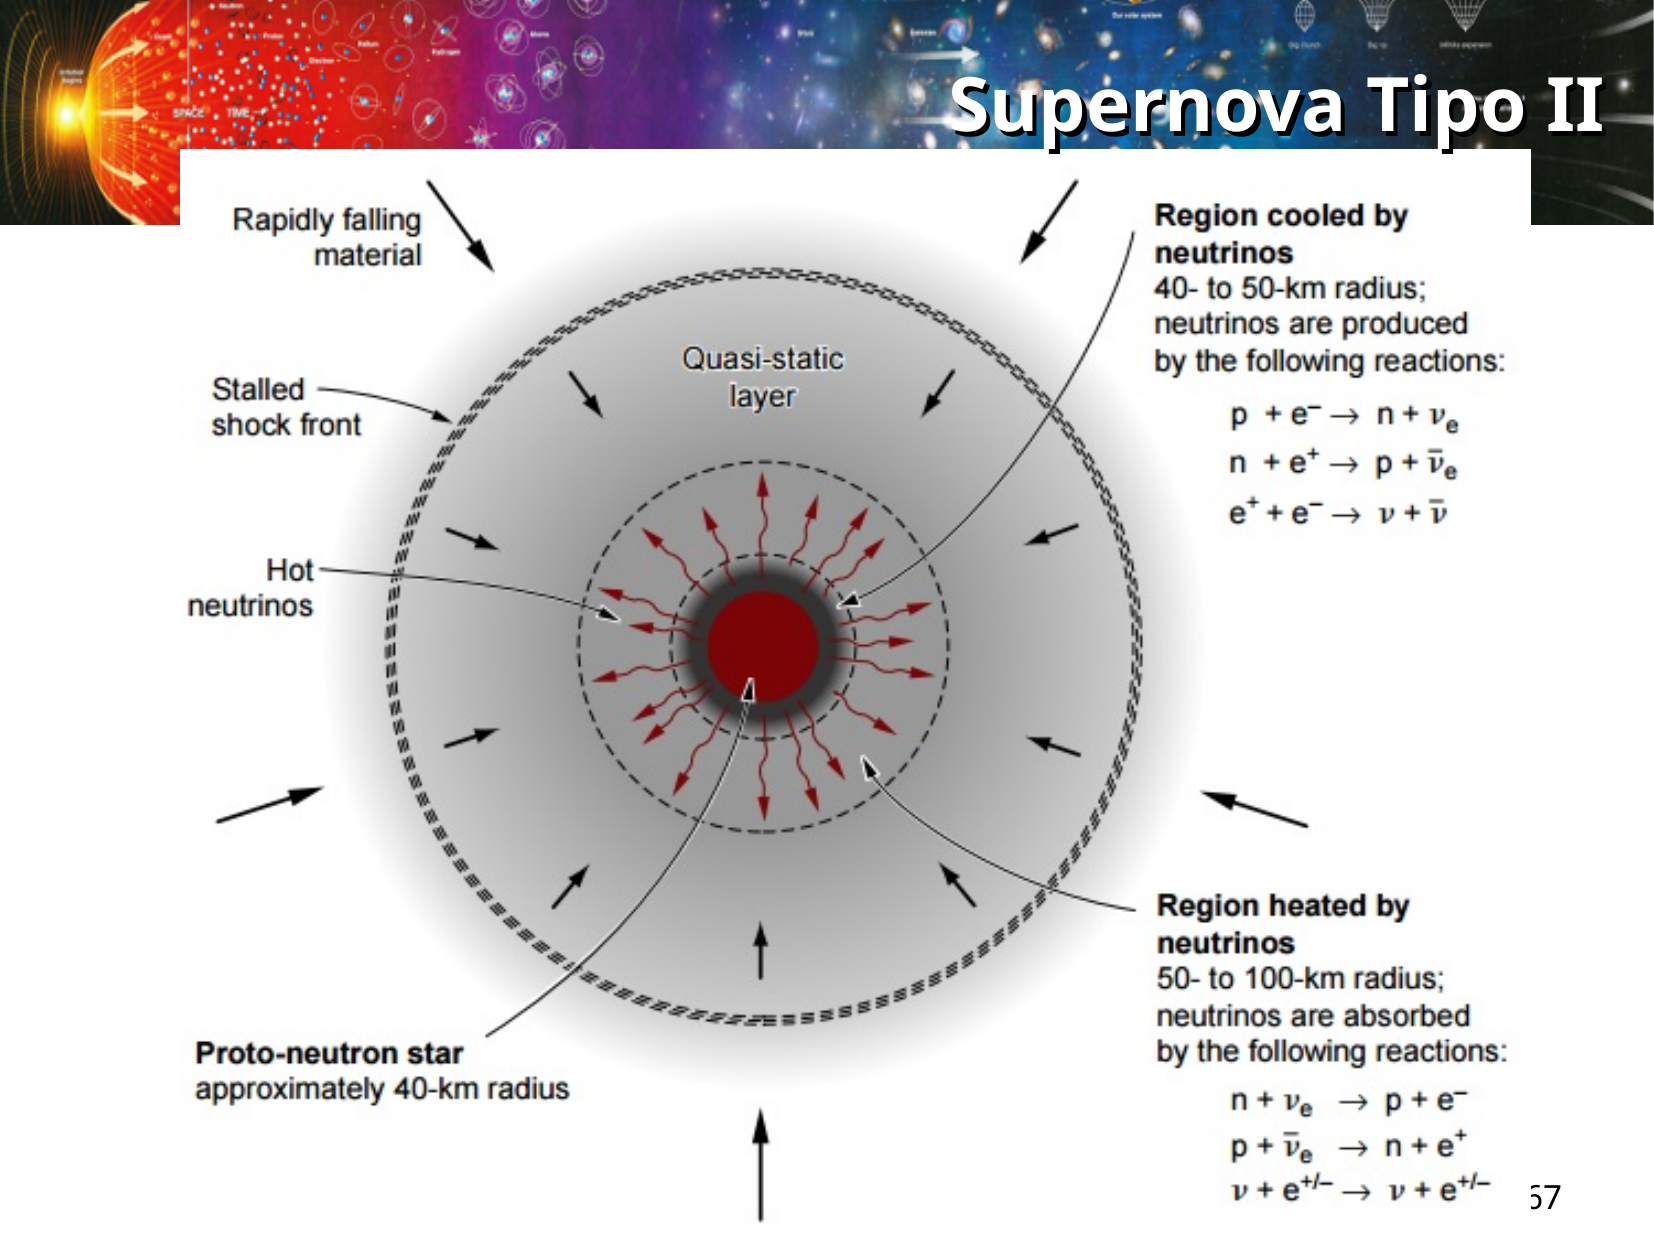

# Supernova Tipo II
H. Asorey - Física IV B
6